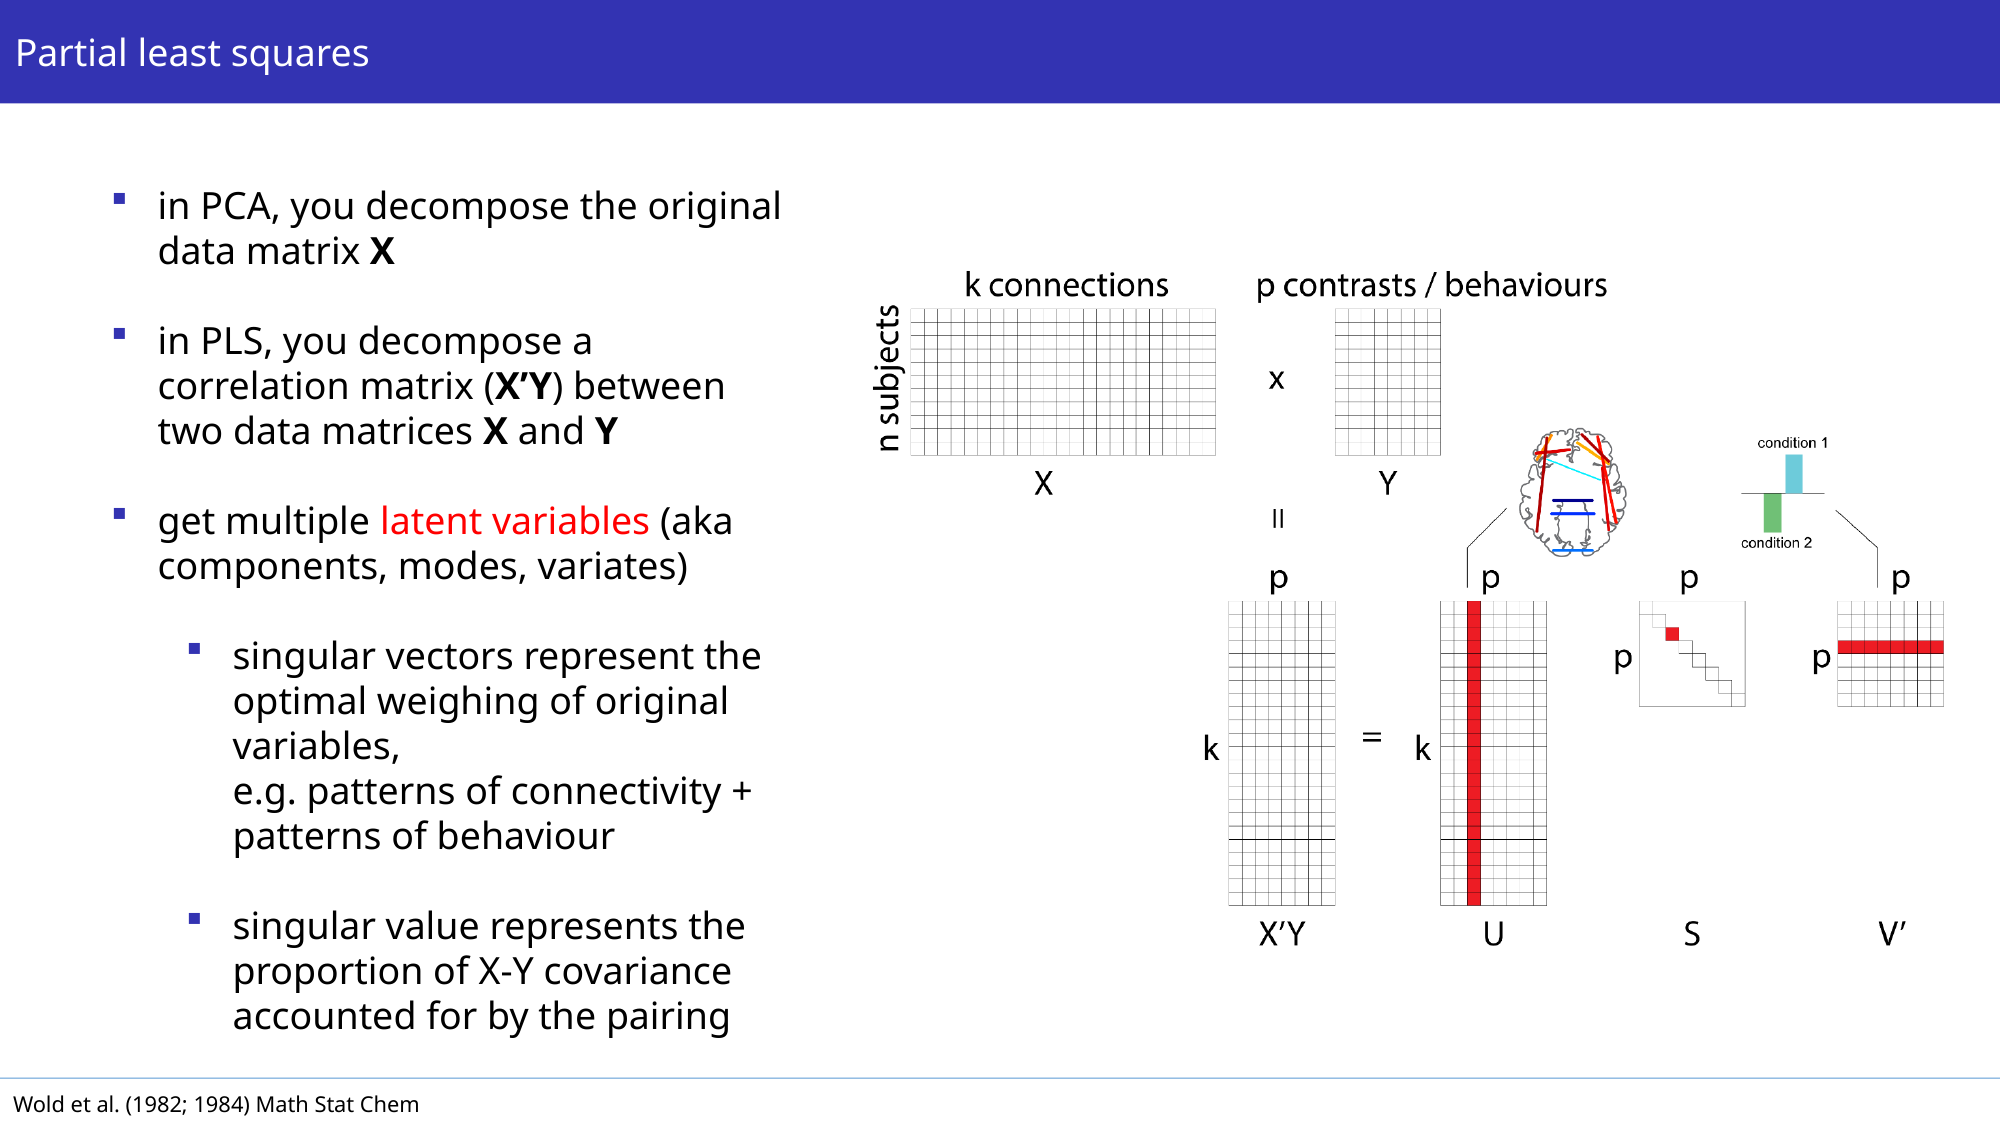

Partial least squares
in PCA, you decompose the original data matrix X
in PLS, you decompose a correlation matrix (X’Y) between two data matrices X and Y
get multiple latent variables (aka components, modes, variates)
singular vectors represent the optimal weighing of original variables,
e.g. patterns of connectivity + patterns of behaviour
singular value represents the proportion of X-Y covariance accounted for by the pairing
Wold et al. (1982; 1984) Math Stat Chem